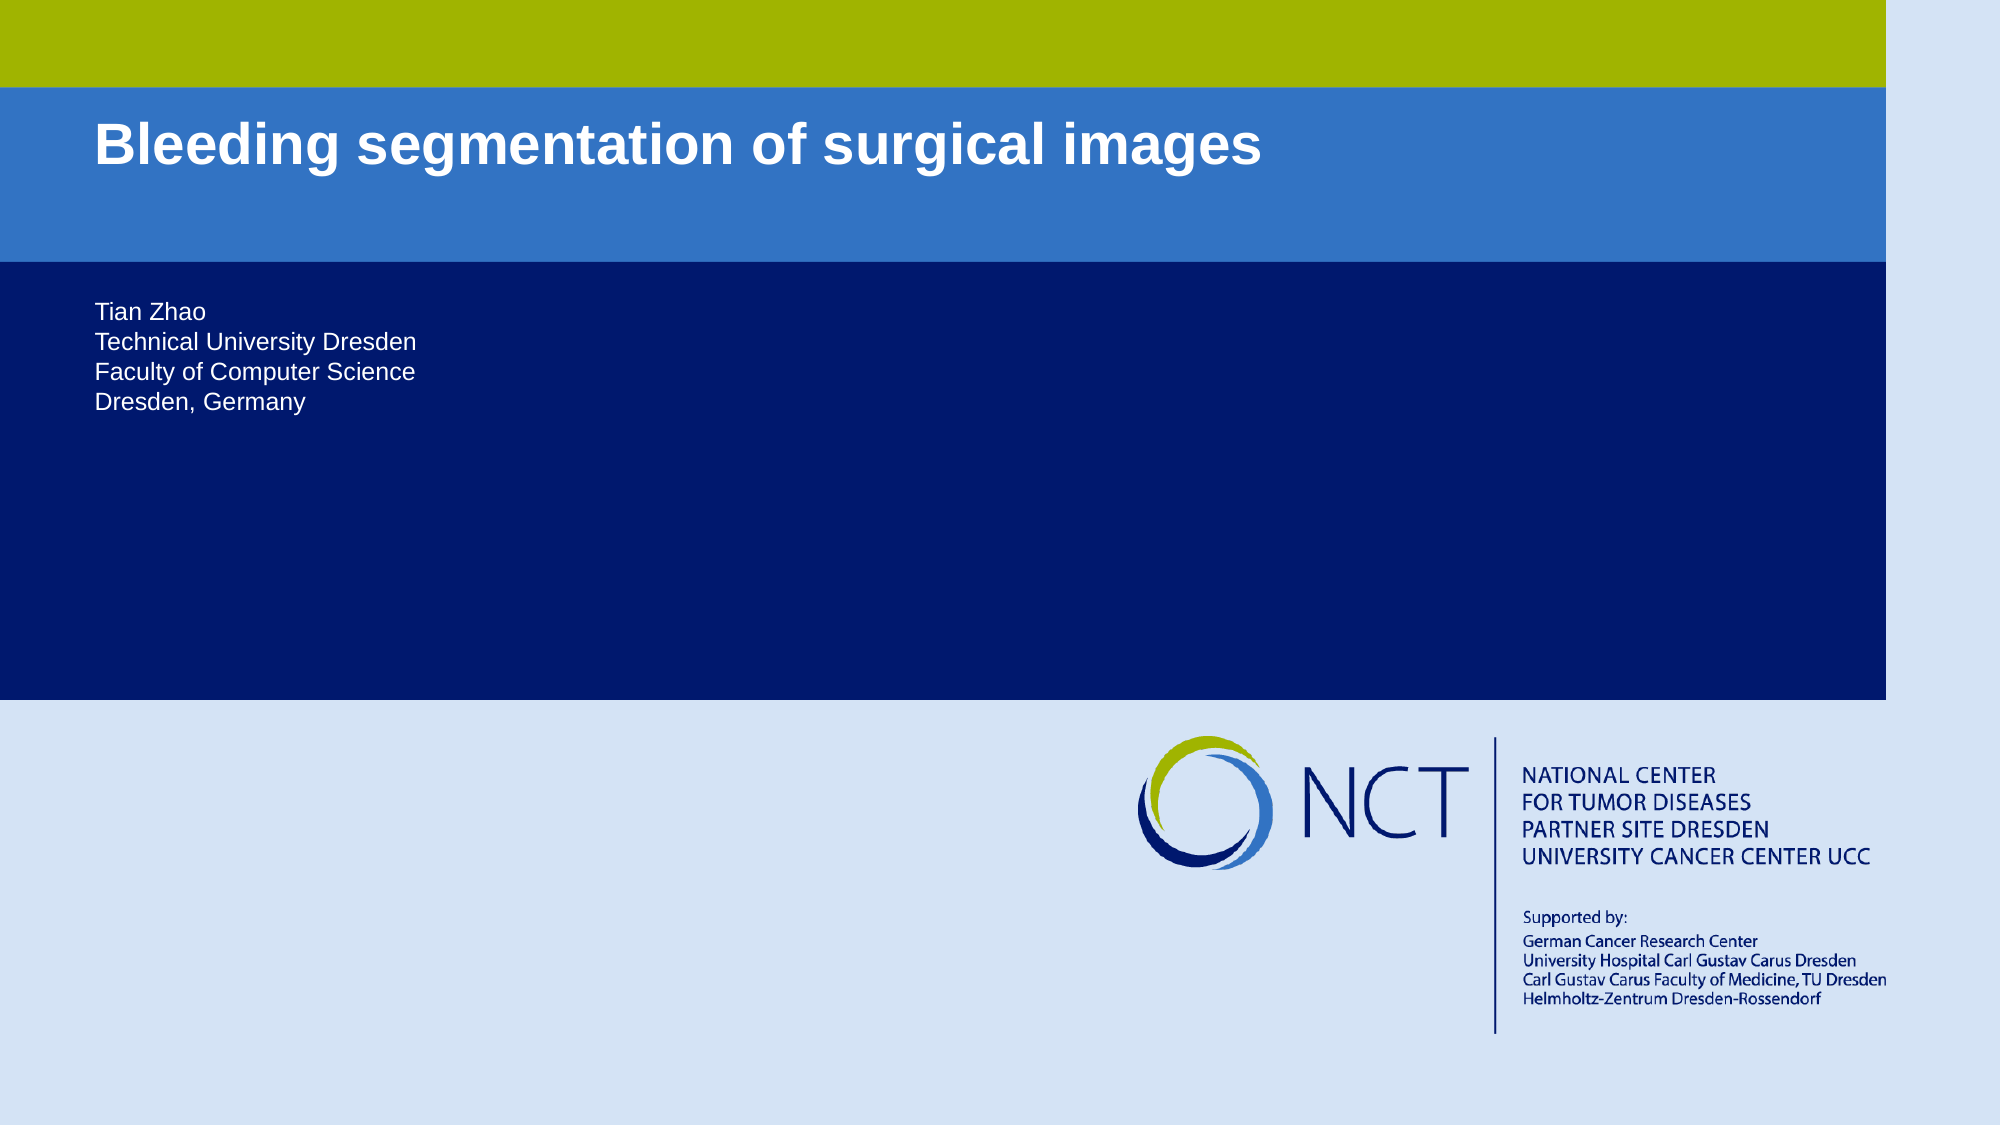

# Bleeding segmentation of surgical images
Tian Zhao
Technical University Dresden
Faculty of Computer Science
Dresden, Germany